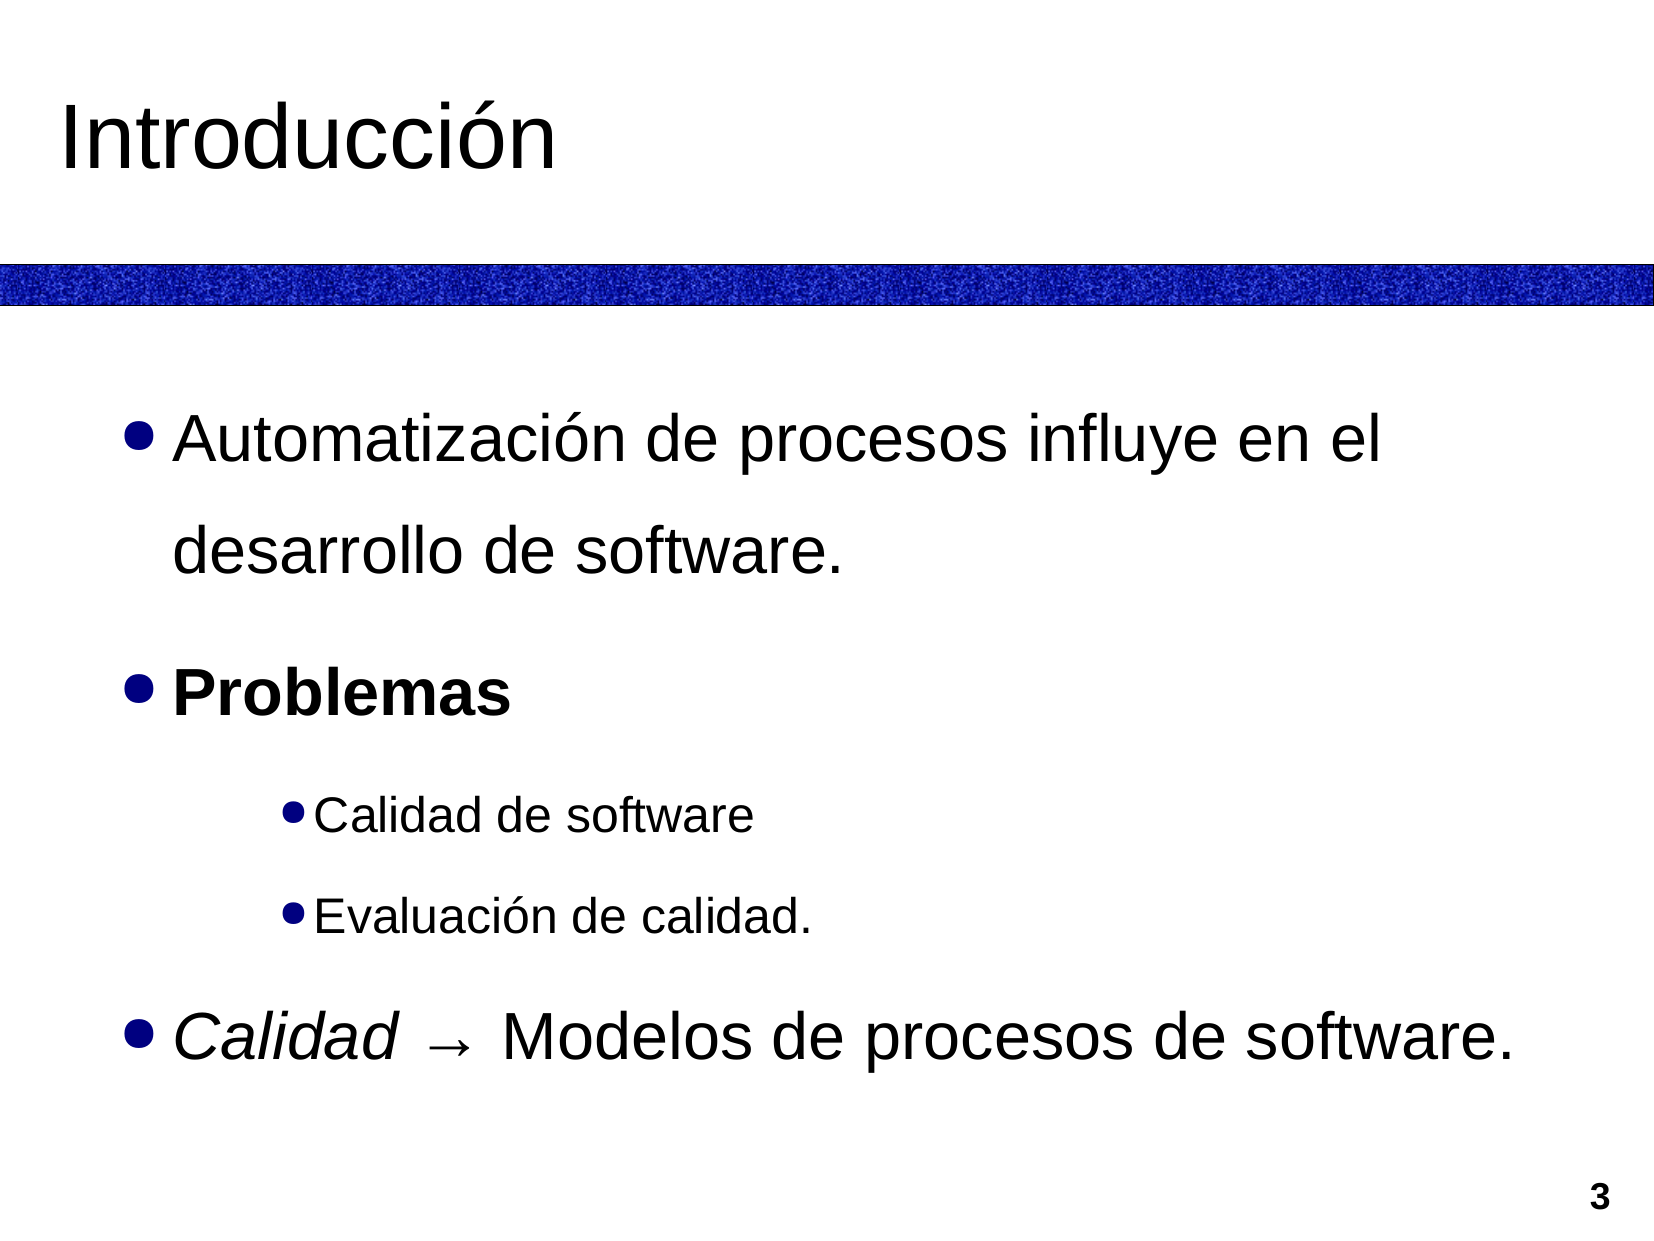

# Introducción
Automatización de procesos influye en el desarrollo de software.
Problemas
Calidad de software
Evaluación de calidad.
Calidad → Modelos de procesos de software.